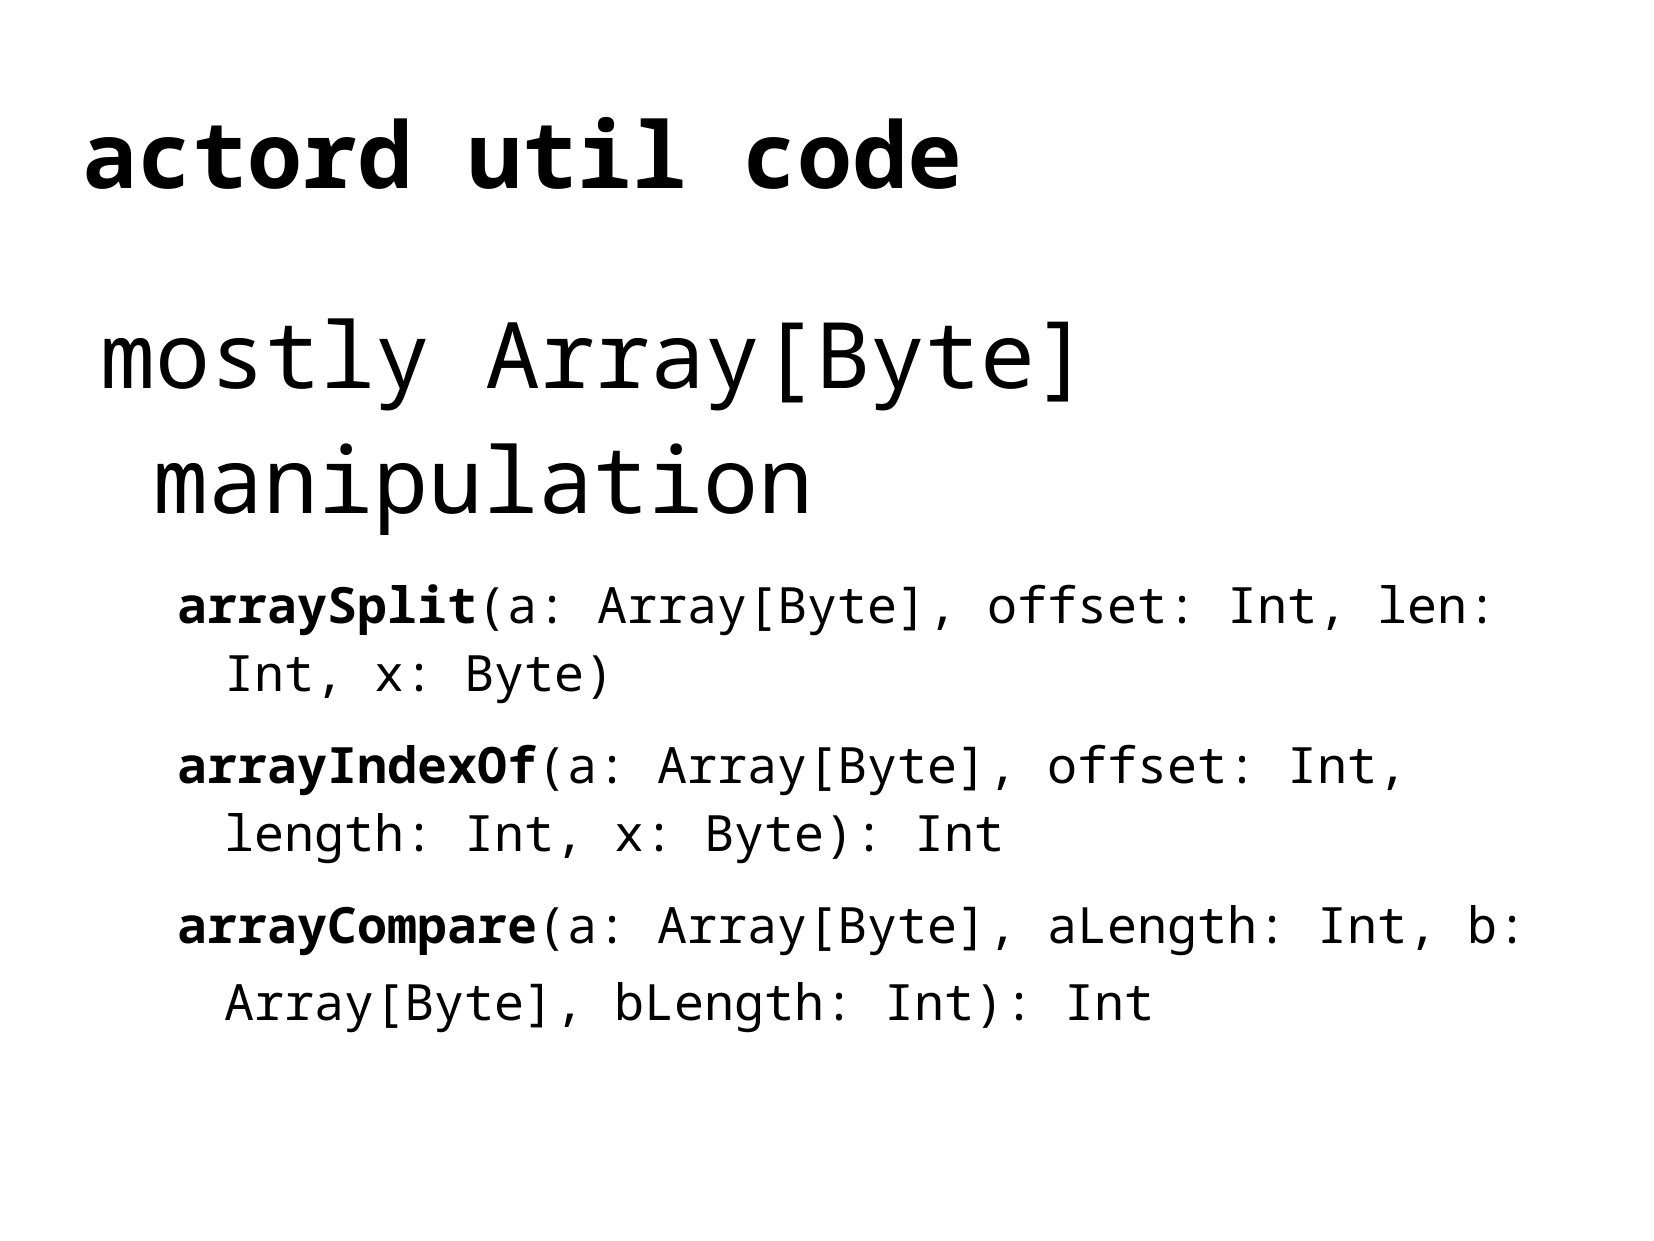

# actord util code
mostly Array[Byte] manipulation
arraySplit(a: Array[Byte], offset: Int, len: Int, x: Byte)
arrayIndexOf(a: Array[Byte], offset: Int, length: Int, x: Byte): Int
arrayCompare(a: Array[Byte], aLength: Int, b: Array[Byte], bLength: Int): Int